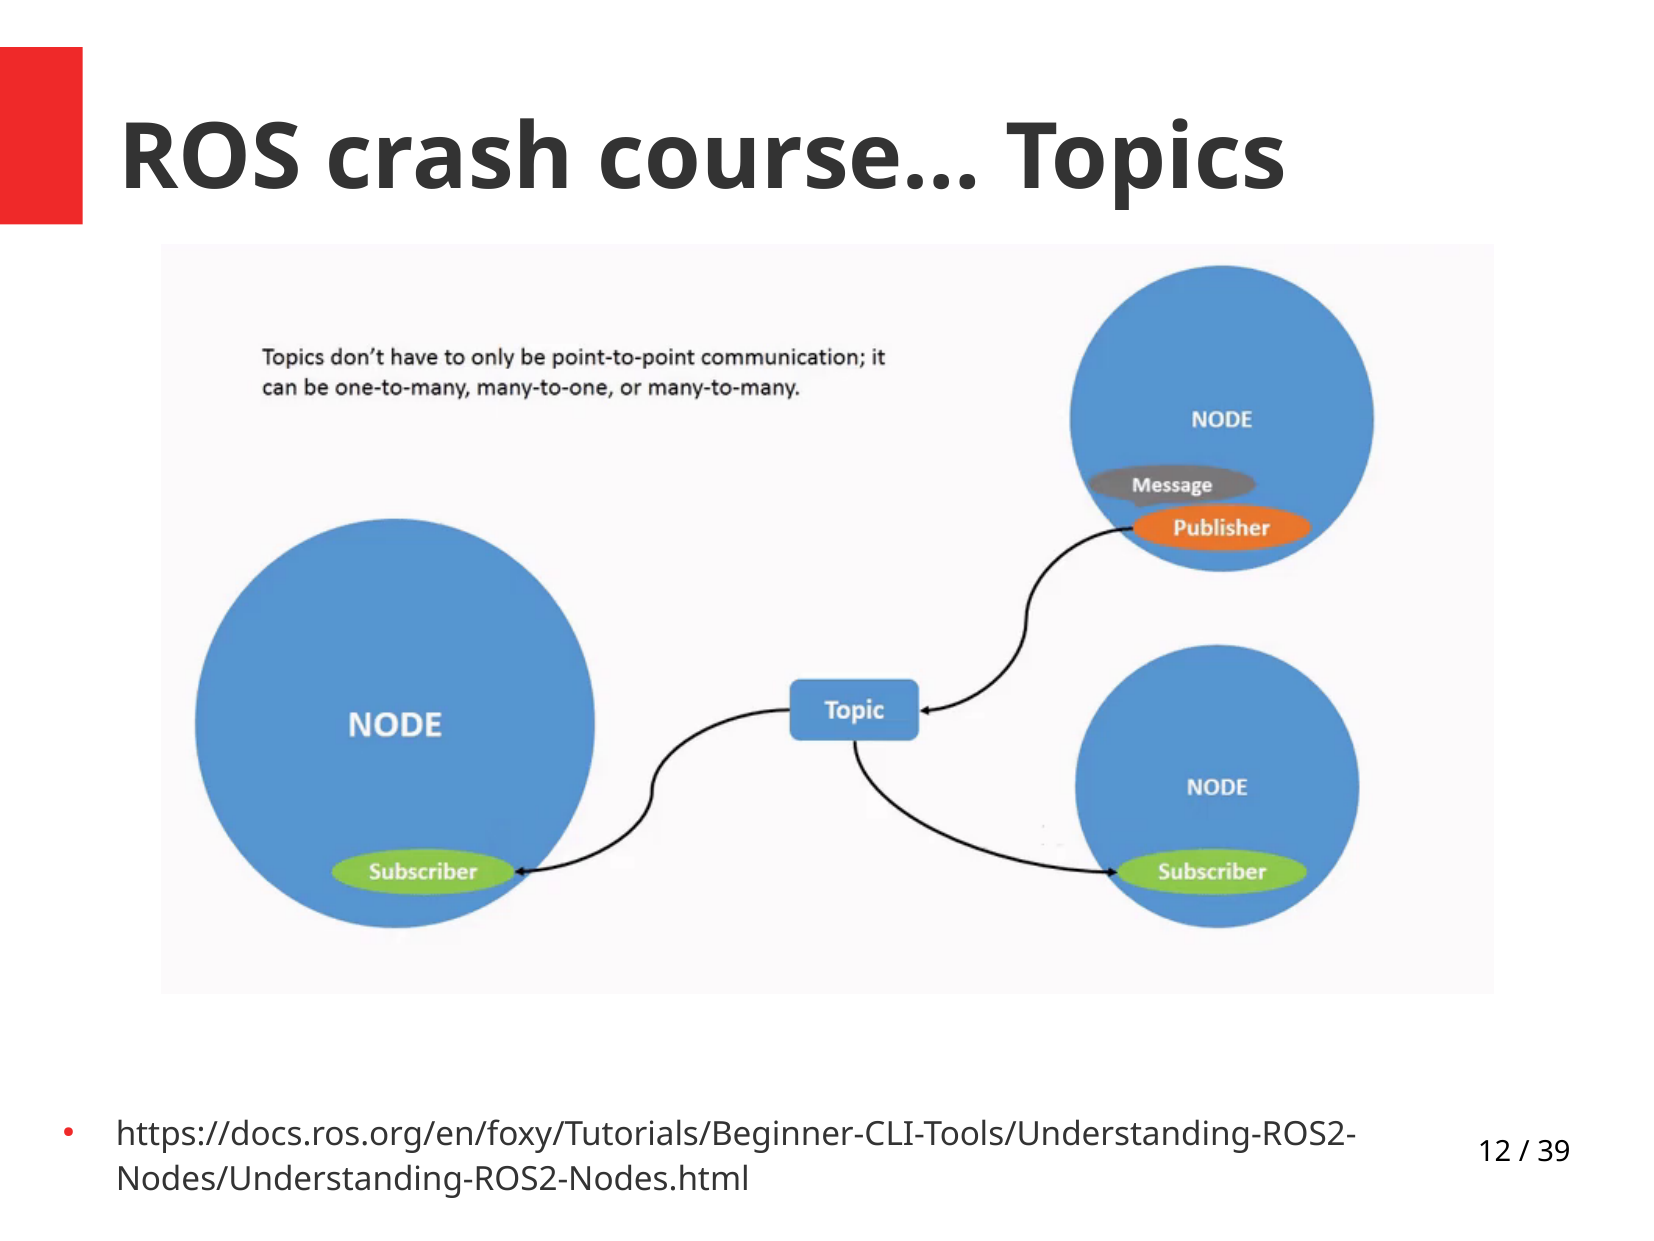

# ROS crash course… Topics
https://docs.ros.org/en/foxy/Tutorials/Beginner-CLI-Tools/Understanding-ROS2-Nodes/Understanding-ROS2-Nodes.html
12